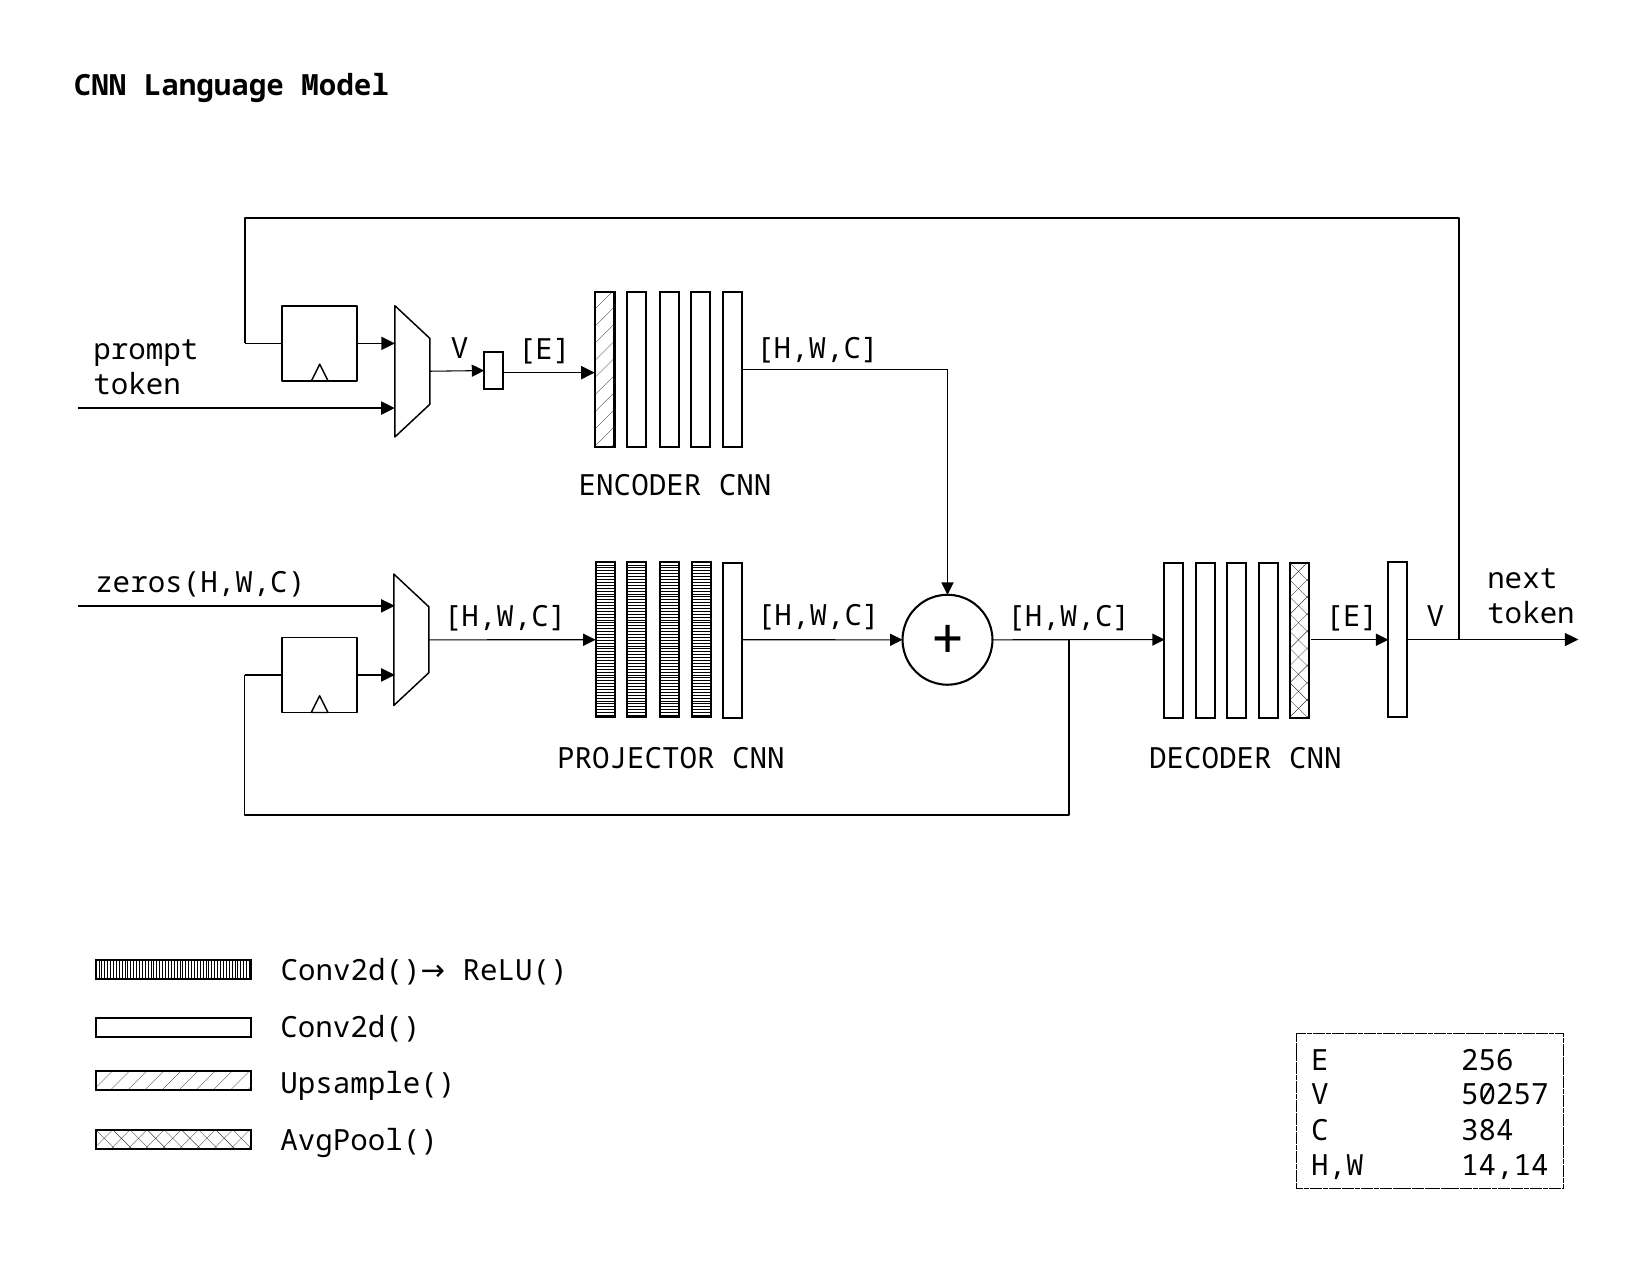

CNN Language Model
[H,W,C]
V
[E]
prompt
token
 ENCODER CNN
next
token
zeros(H,W,C)
[H,W,C]
[E]
V
[H,W,C]
[H,W,C]
+
PROJECTOR CNN
 DECODER CNN
Conv2d()→ ReLU()
Conv2d()
E	256
V	50257
C	384
H,W	14,14
Upsample()
AvgPool()